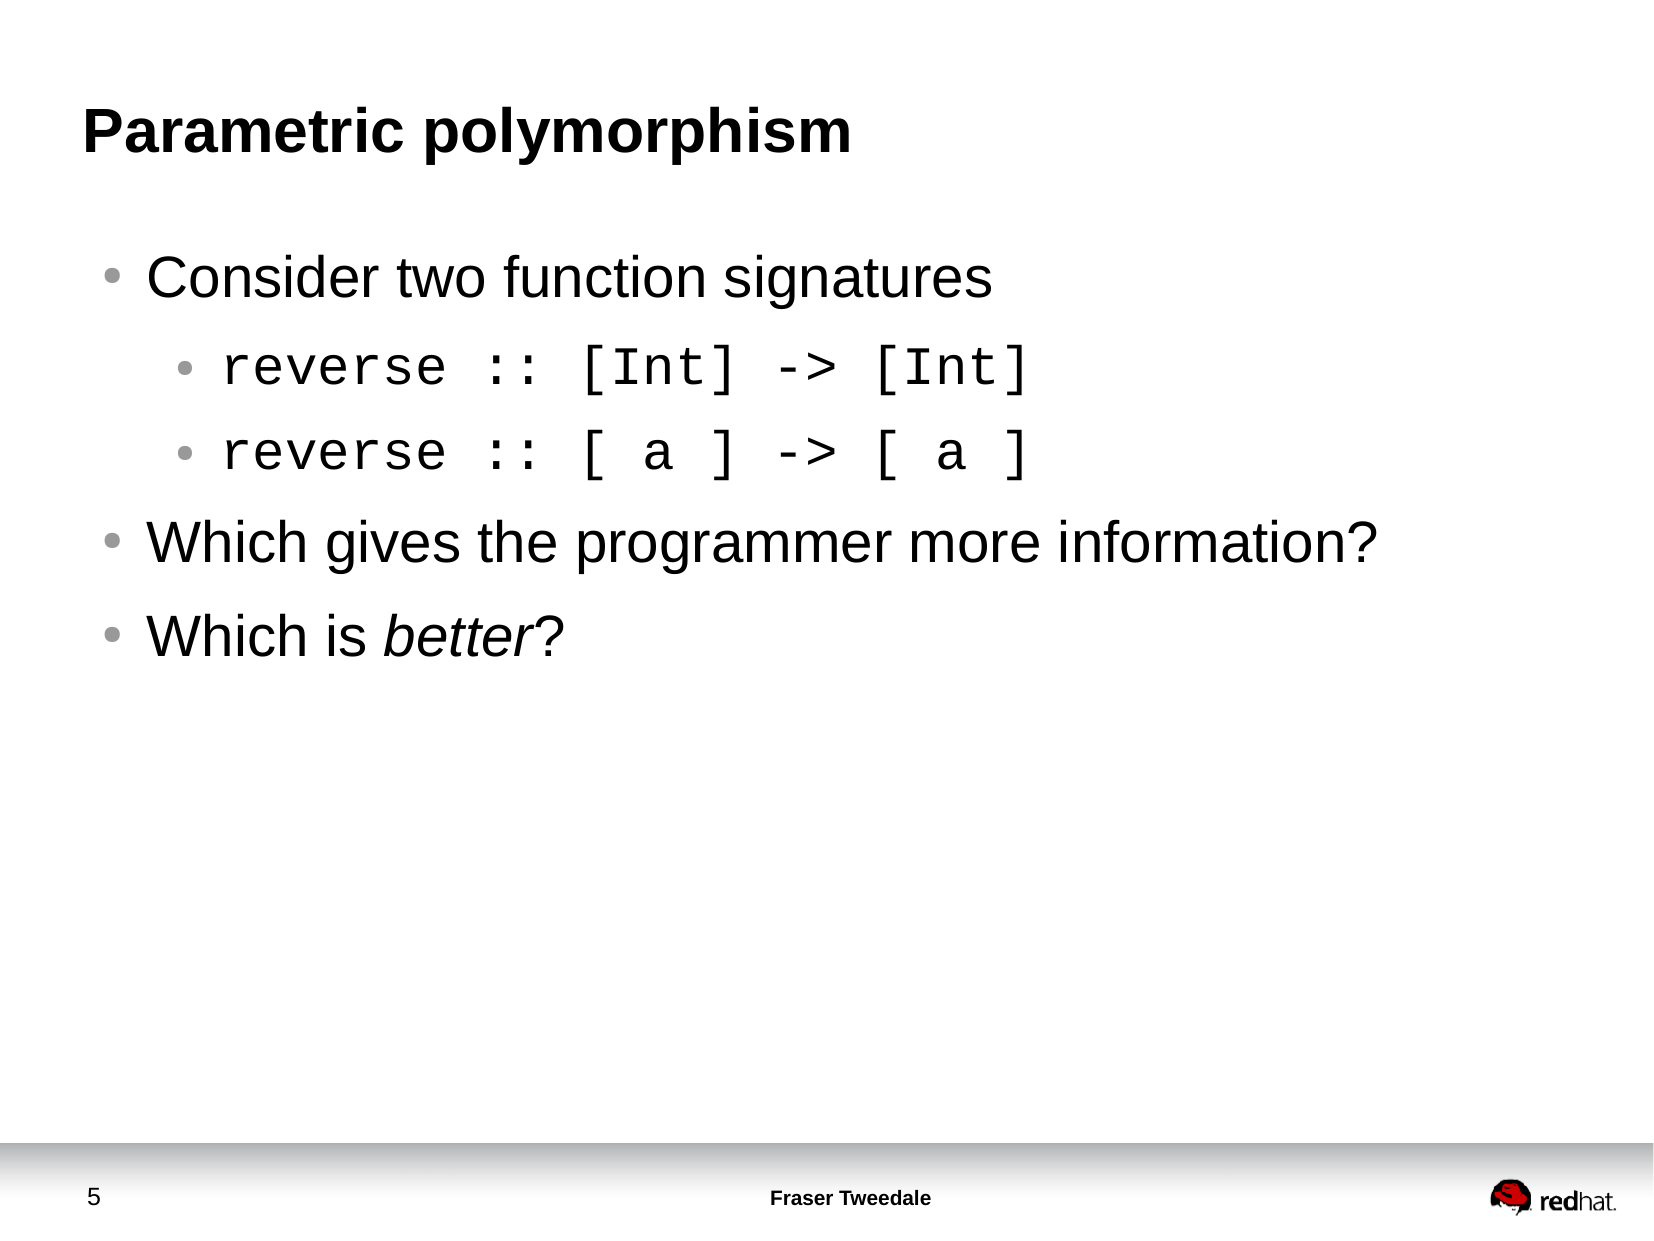

# Parametric polymorphism
Consider two function signatures
reverse :: [Int] -> [Int]
reverse :: [ a ] -> [ a ]
Which gives the programmer more information?
Which is better?